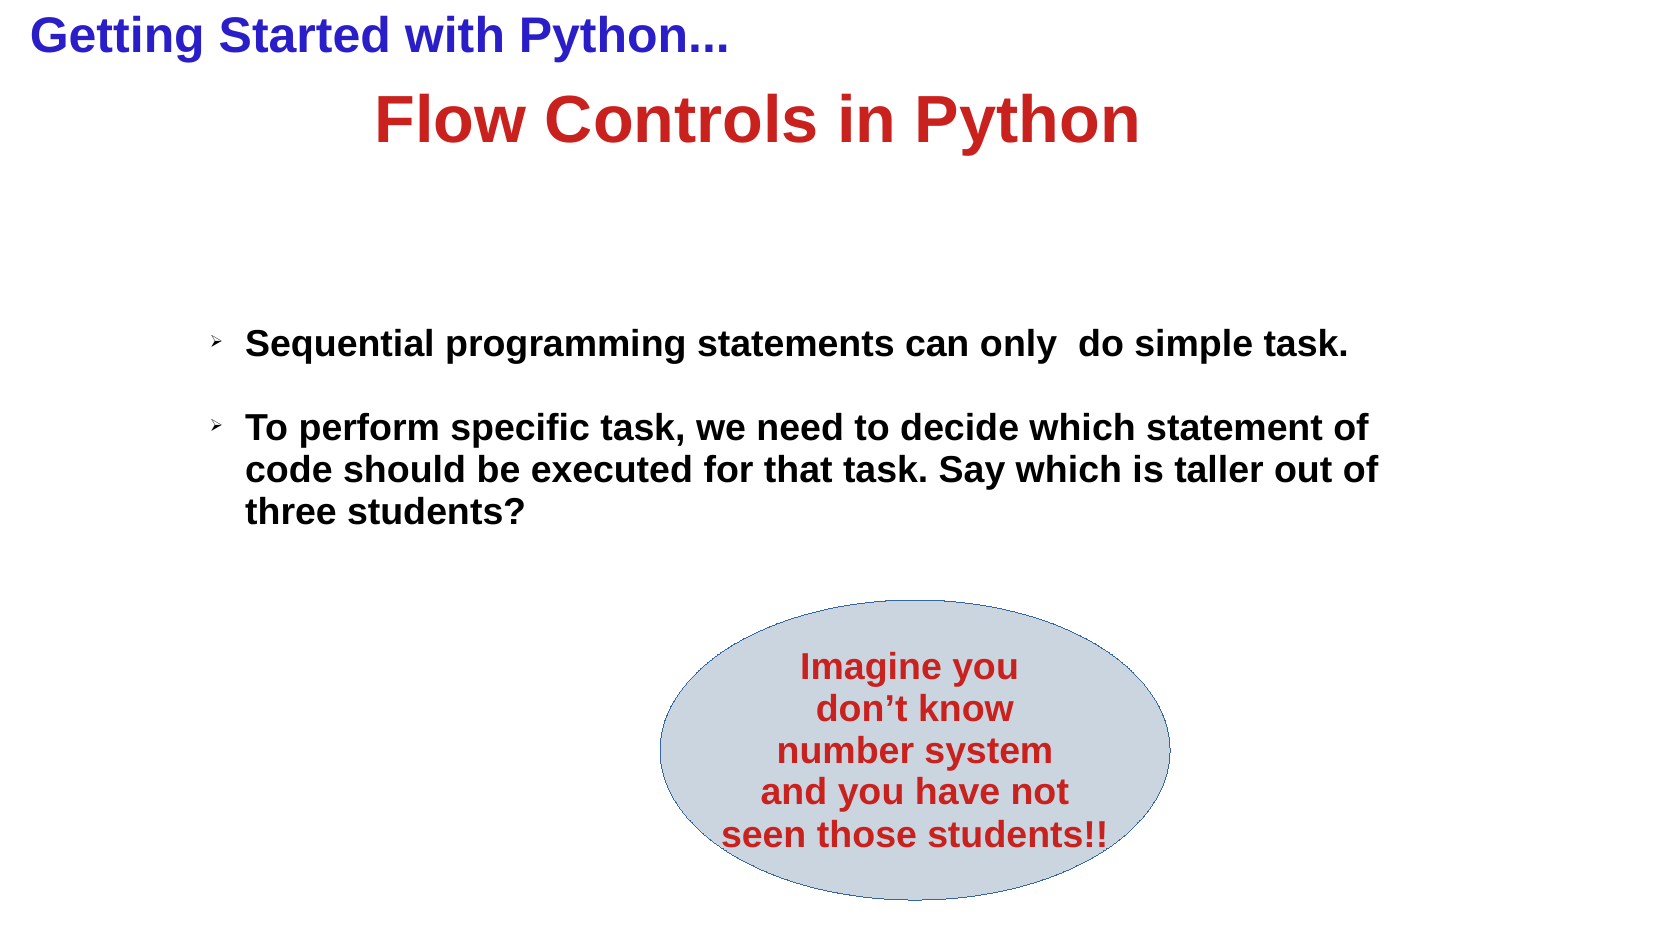

Getting Started with Python...
Flow Controls in Python
Sequential programming statements can only do simple task.
To perform specific task, we need to decide which statement of code should be executed for that task. Say which is taller out of three students?
Imagine you
don’t know
number system
and you have not
seen those students!!